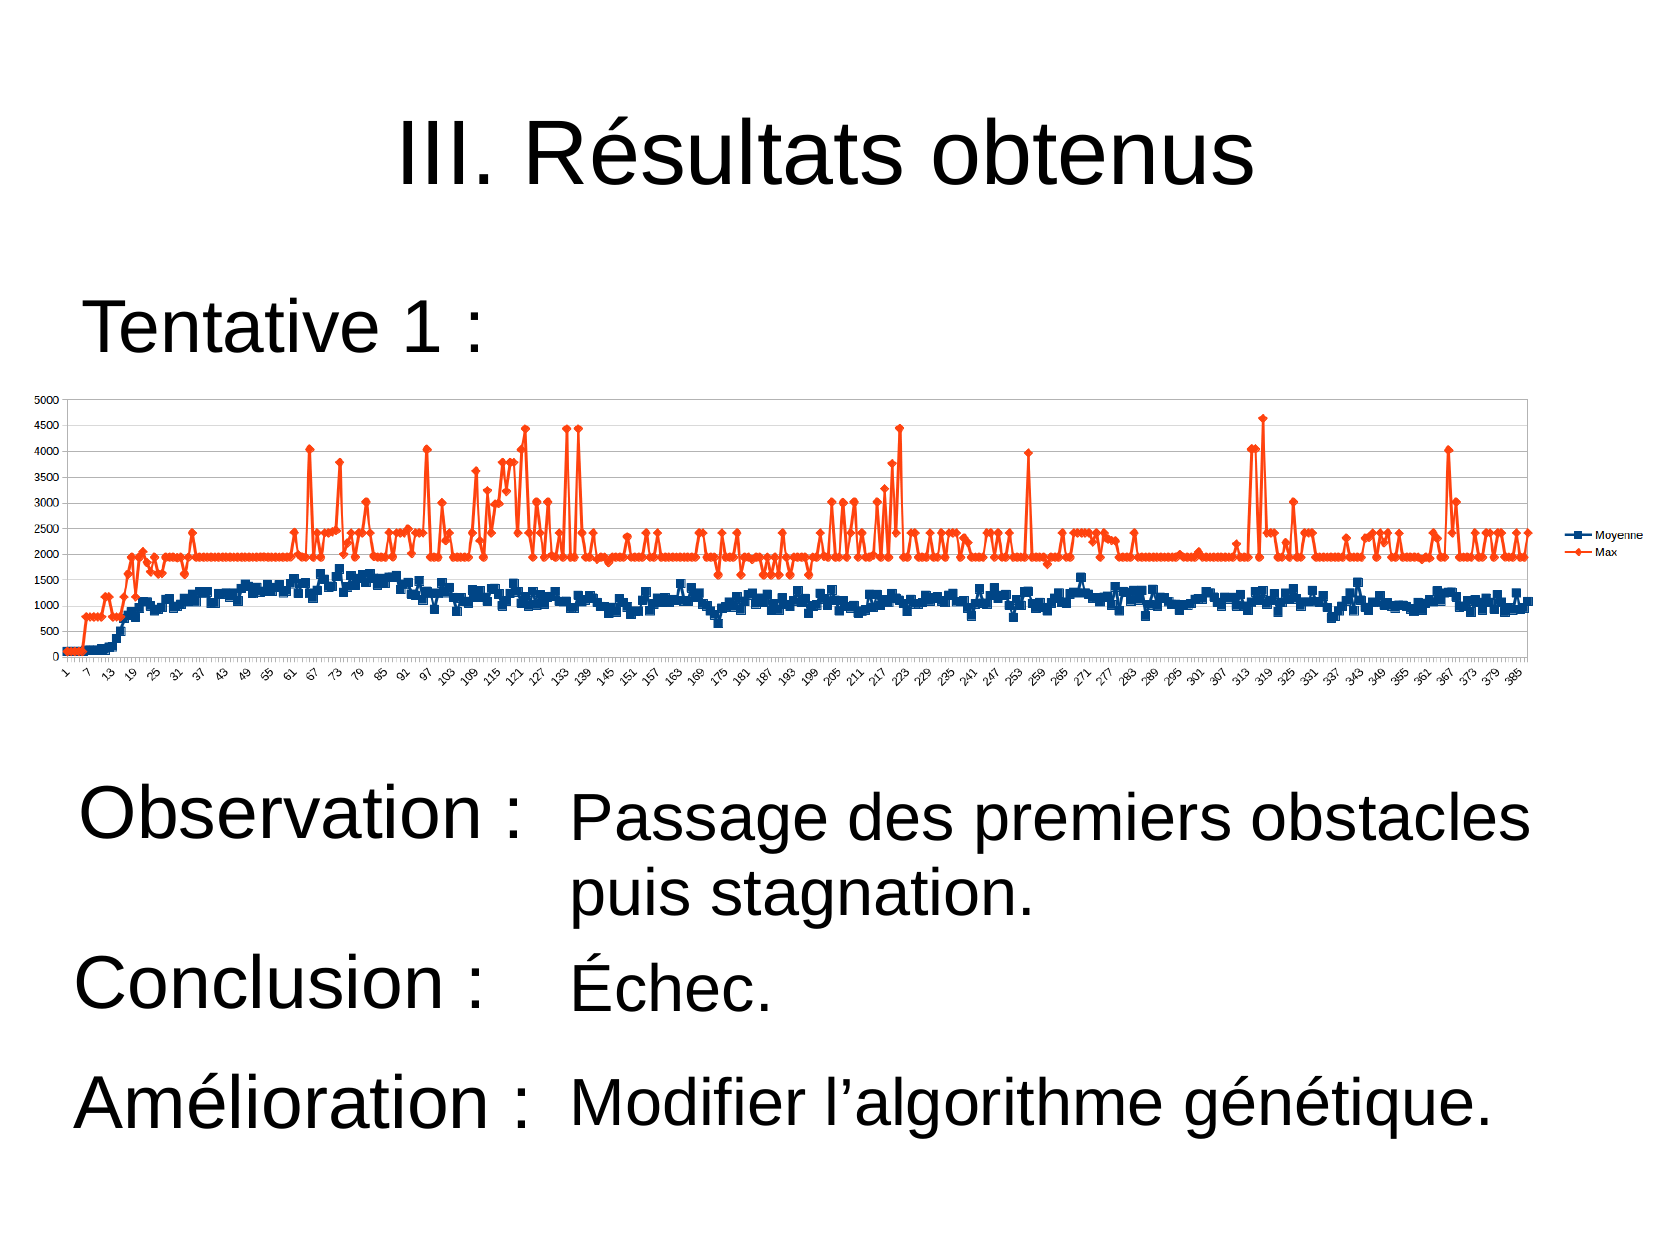

# III. Résultats obtenus
Tentative 1 :
Observation :
Passage des premiers obstacles
puis stagnation.
Conclusion :
Échec.
Amélioration :
Modifier l’algorithme génétique.